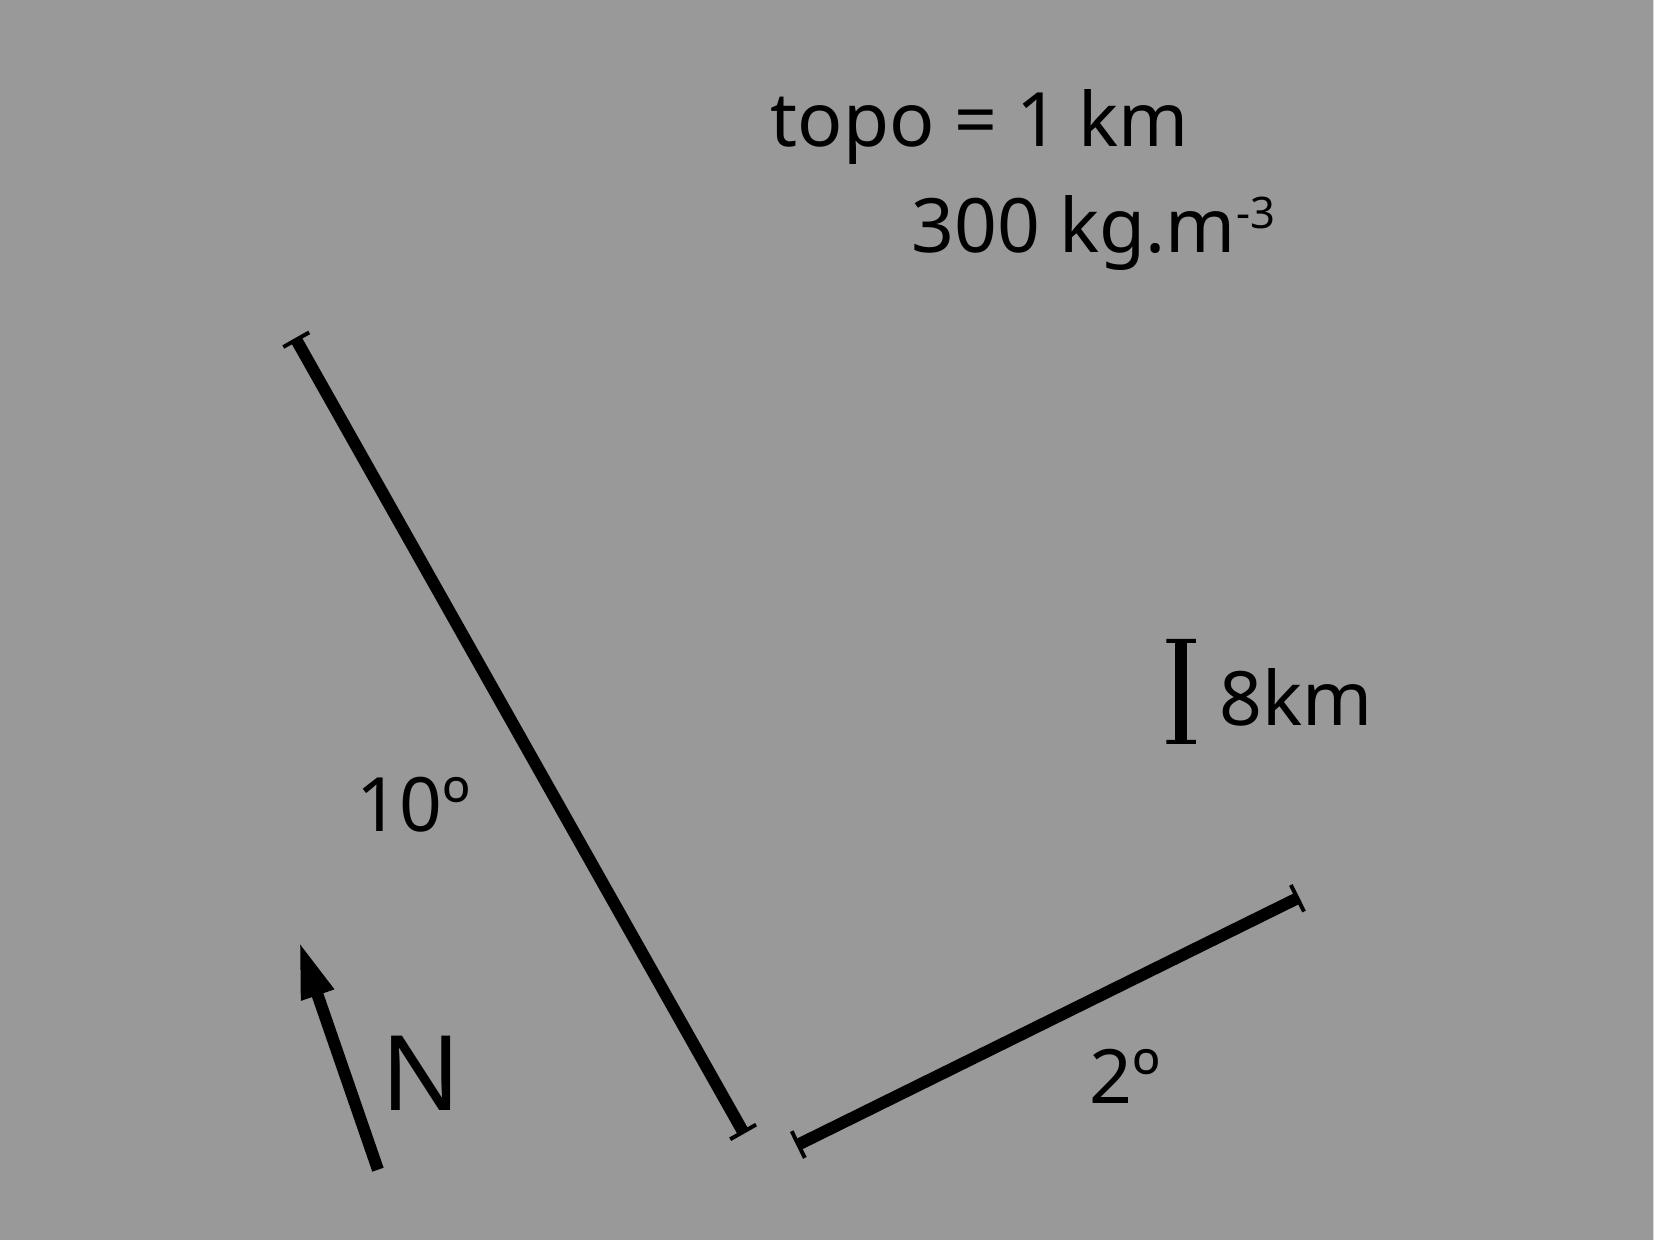

topo = 1 km
300 kg.m-3
8km
10º
N
2º